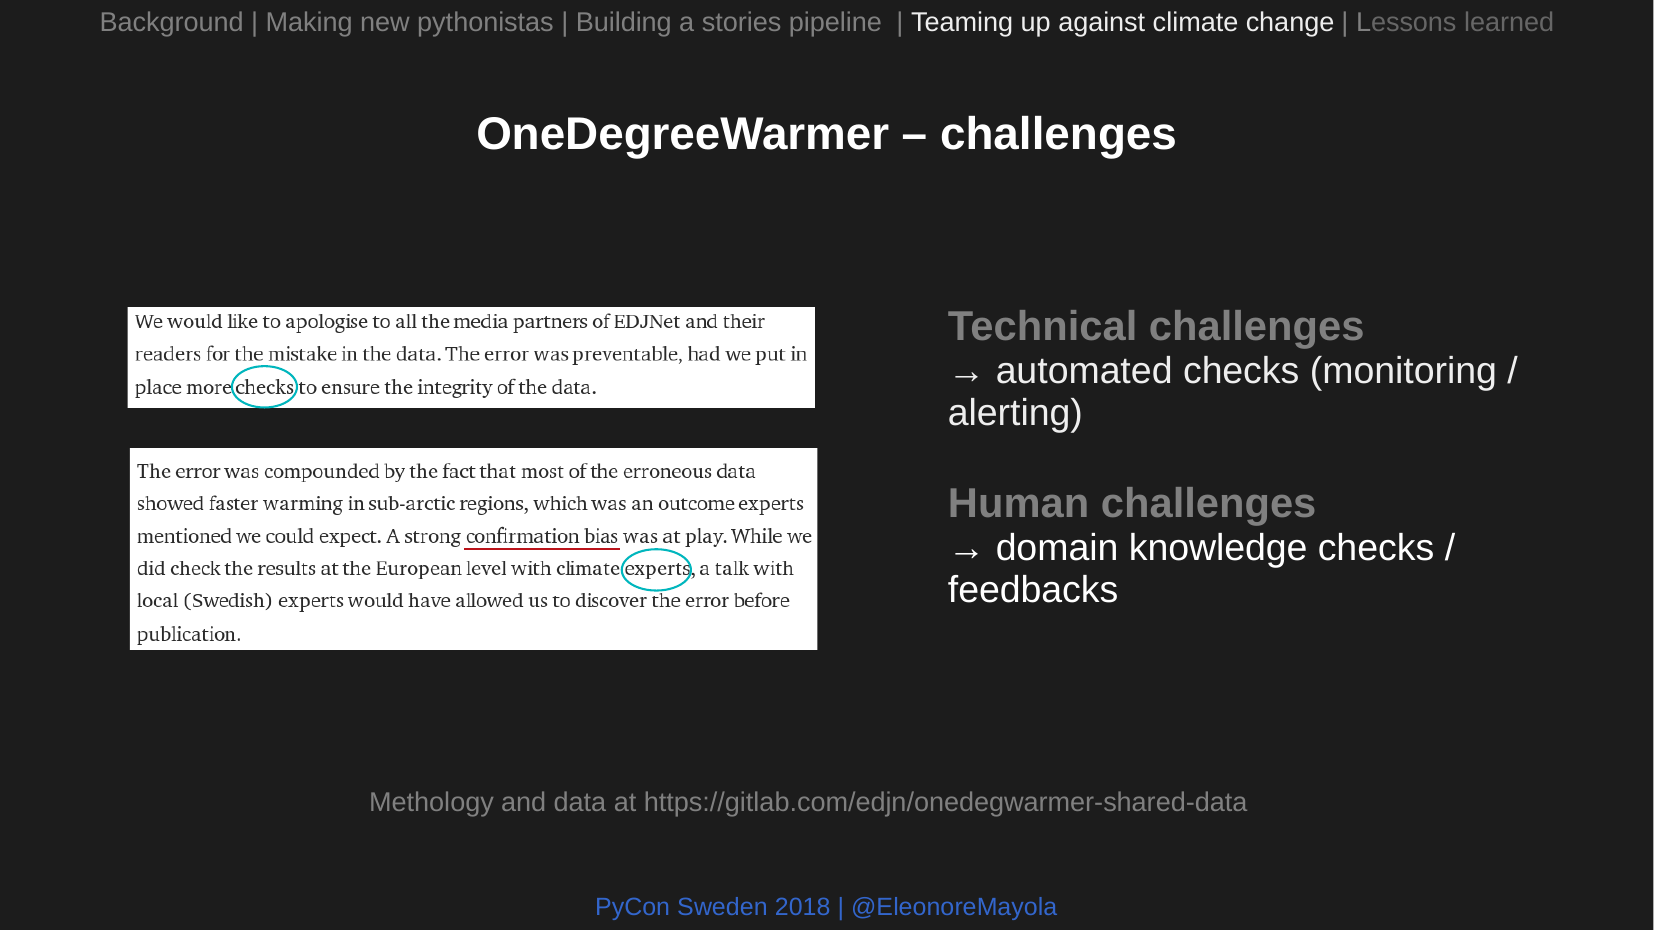

Background | Making new pythonistas | Building a stories pipeline | Teaming up against climate change | Lessons learned
OneDegreeWarmer – challenges
Technical challenges
→ automated checks (monitoring / alerting)
Human challenges
→ domain knowledge checks / feedbacks
Methology and data at https://gitlab.com/edjn/onedegwarmer-shared-data
PyCon Sweden 2018 | @EleonoreMayola